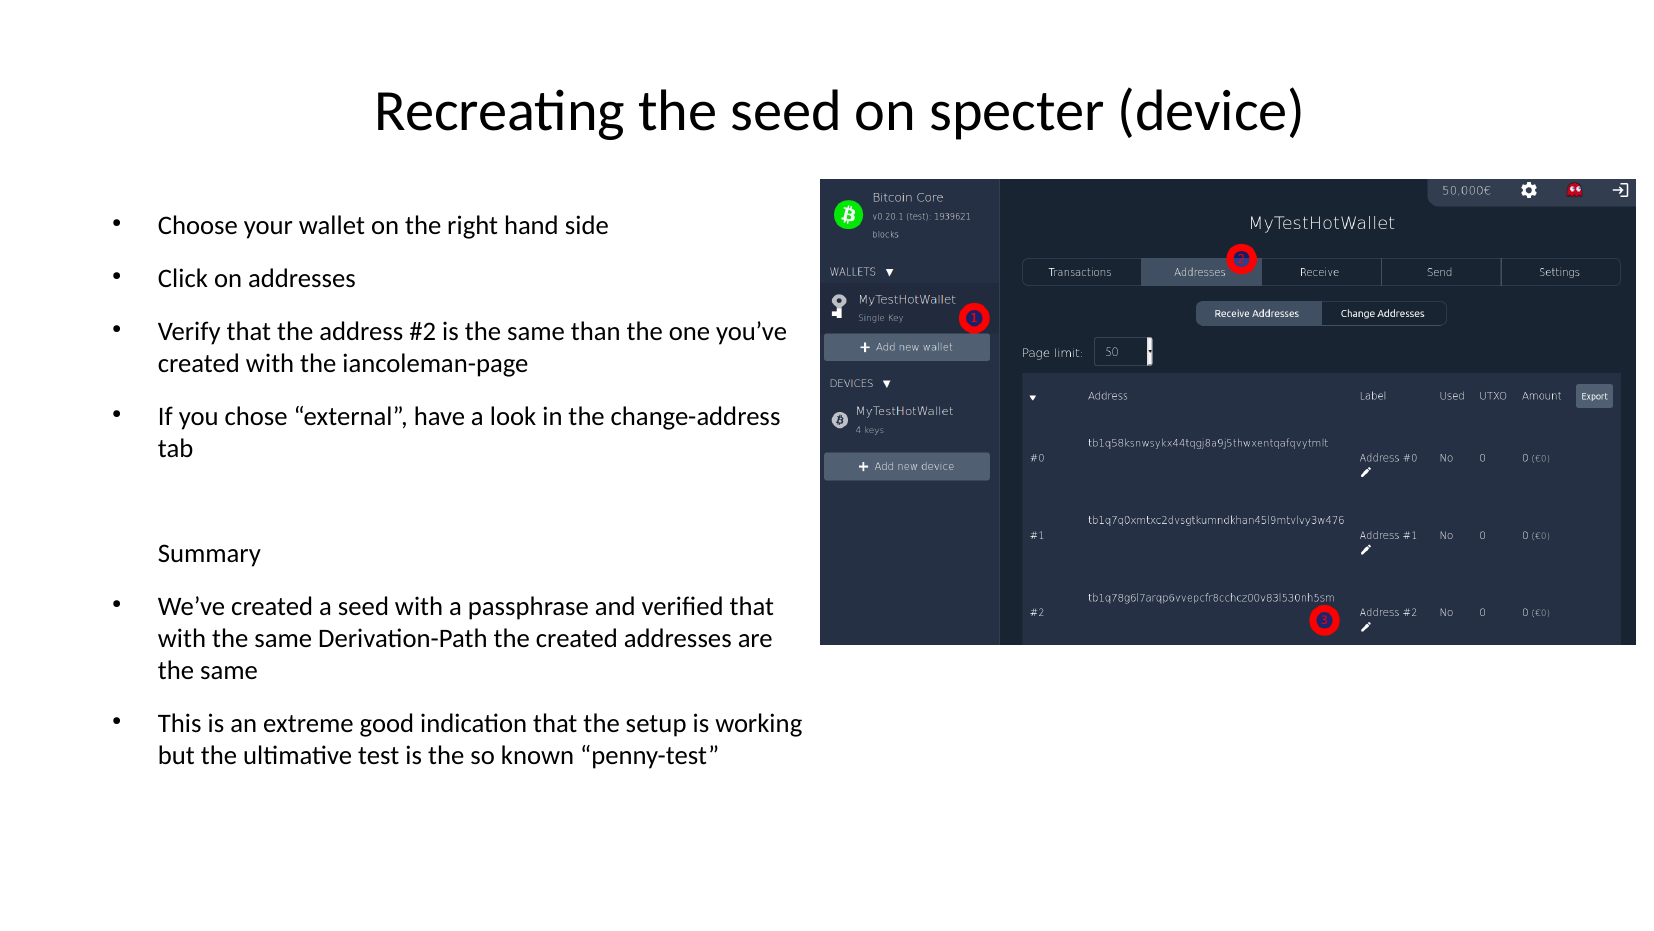

# Recreating the seed on specter (device)
Choose your wallet on the right hand side
Click on addresses
Verify that the address #2 is the same than the one you’ve created with the iancoleman-page
If you chose “external”, have a look in the change-address tab
Summary
We’ve created a seed with a passphrase and verified that with the same Derivation-Path the created addresses are the same
This is an extreme good indication that the setup is working but the ultimative test is the so known “penny-test”